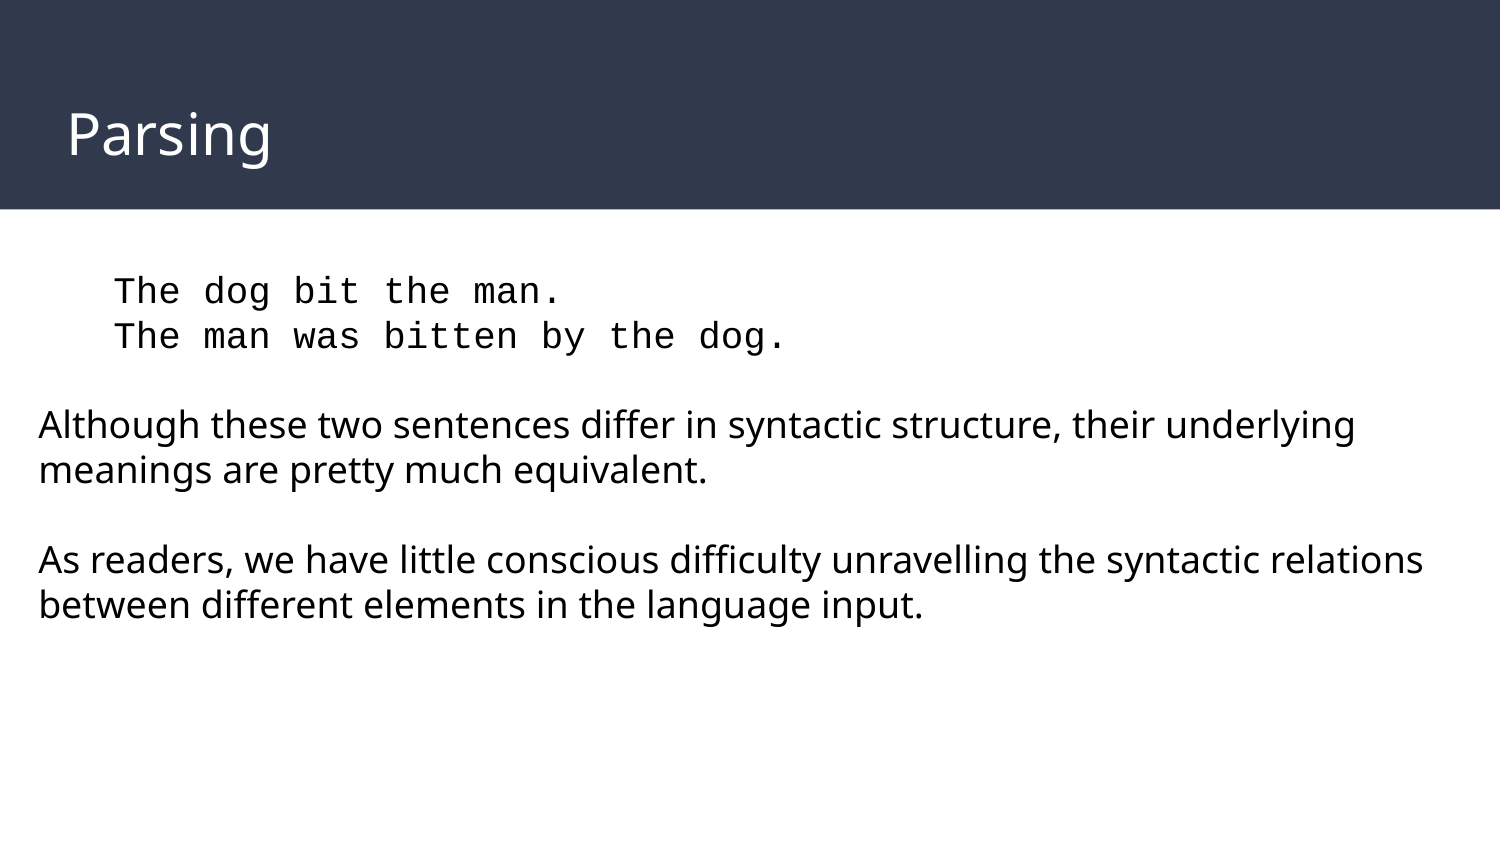

# Parsing
The dog bit the man.
The man was bitten by the dog.
Although these two sentences differ in syntactic structure, their underlying meanings are pretty much equivalent.
As readers, we have little conscious difficulty unravelling the syntactic relations between different elements in the language input.